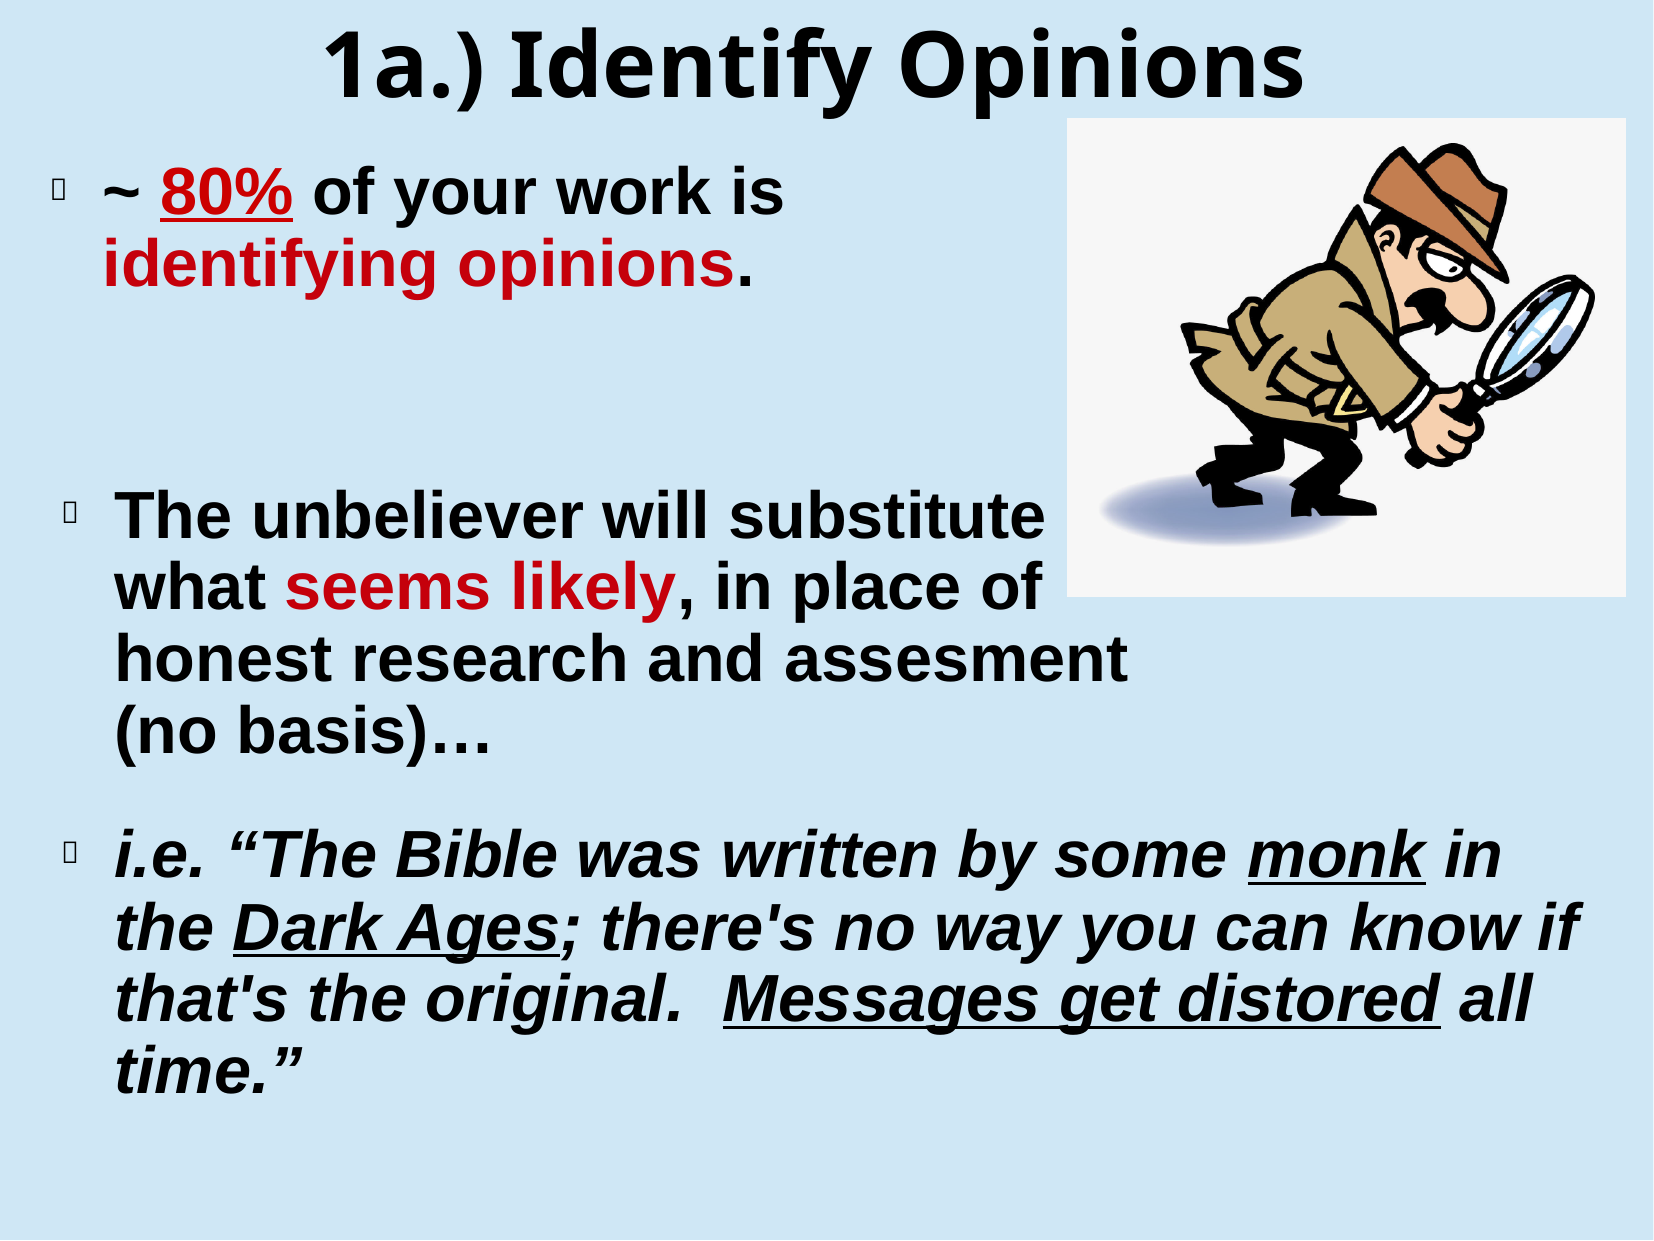

# 1a.) Identify Opinions
~ 80% of your work is identifying opinions.
The unbeliever will substitute what seems likely, in place of honest research and assesment (no basis)…
i.e. “The Bible was written by some monk in the Dark Ages; there's no way you can know if that's the original. Messages get distored all time.”